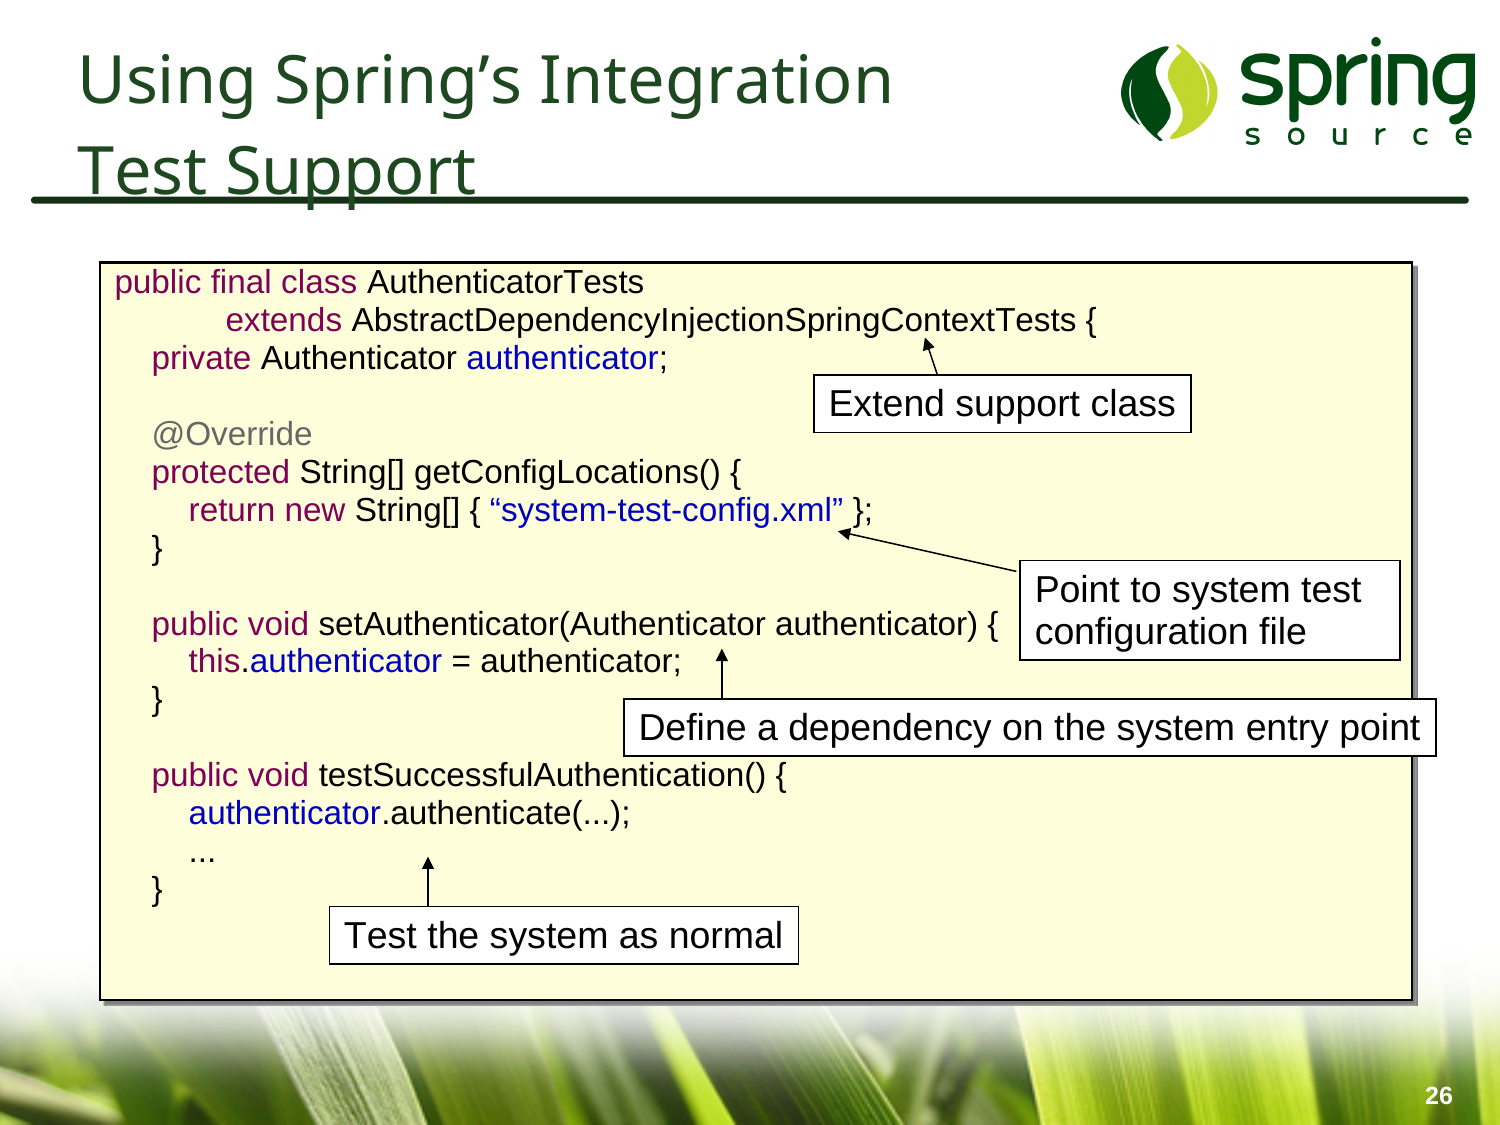

# Using Spring’s Integration Test Support
public final class AuthenticatorTests
 extends AbstractDependencyInjectionSpringContextTests {
 private Authenticator authenticator;
 @Override
 protected String[] getConfigLocations() {
 return new String[] { “system-test-config.xml” };
 }
 public void setAuthenticator(Authenticator authenticator) {
 this.authenticator = authenticator;
 }
 public void testSuccessfulAuthentication() {
 authenticator.authenticate(...);
 ...
 }
Extend support class
Point to system test configuration file
Define a dependency on the system entry point
Test the system as normal